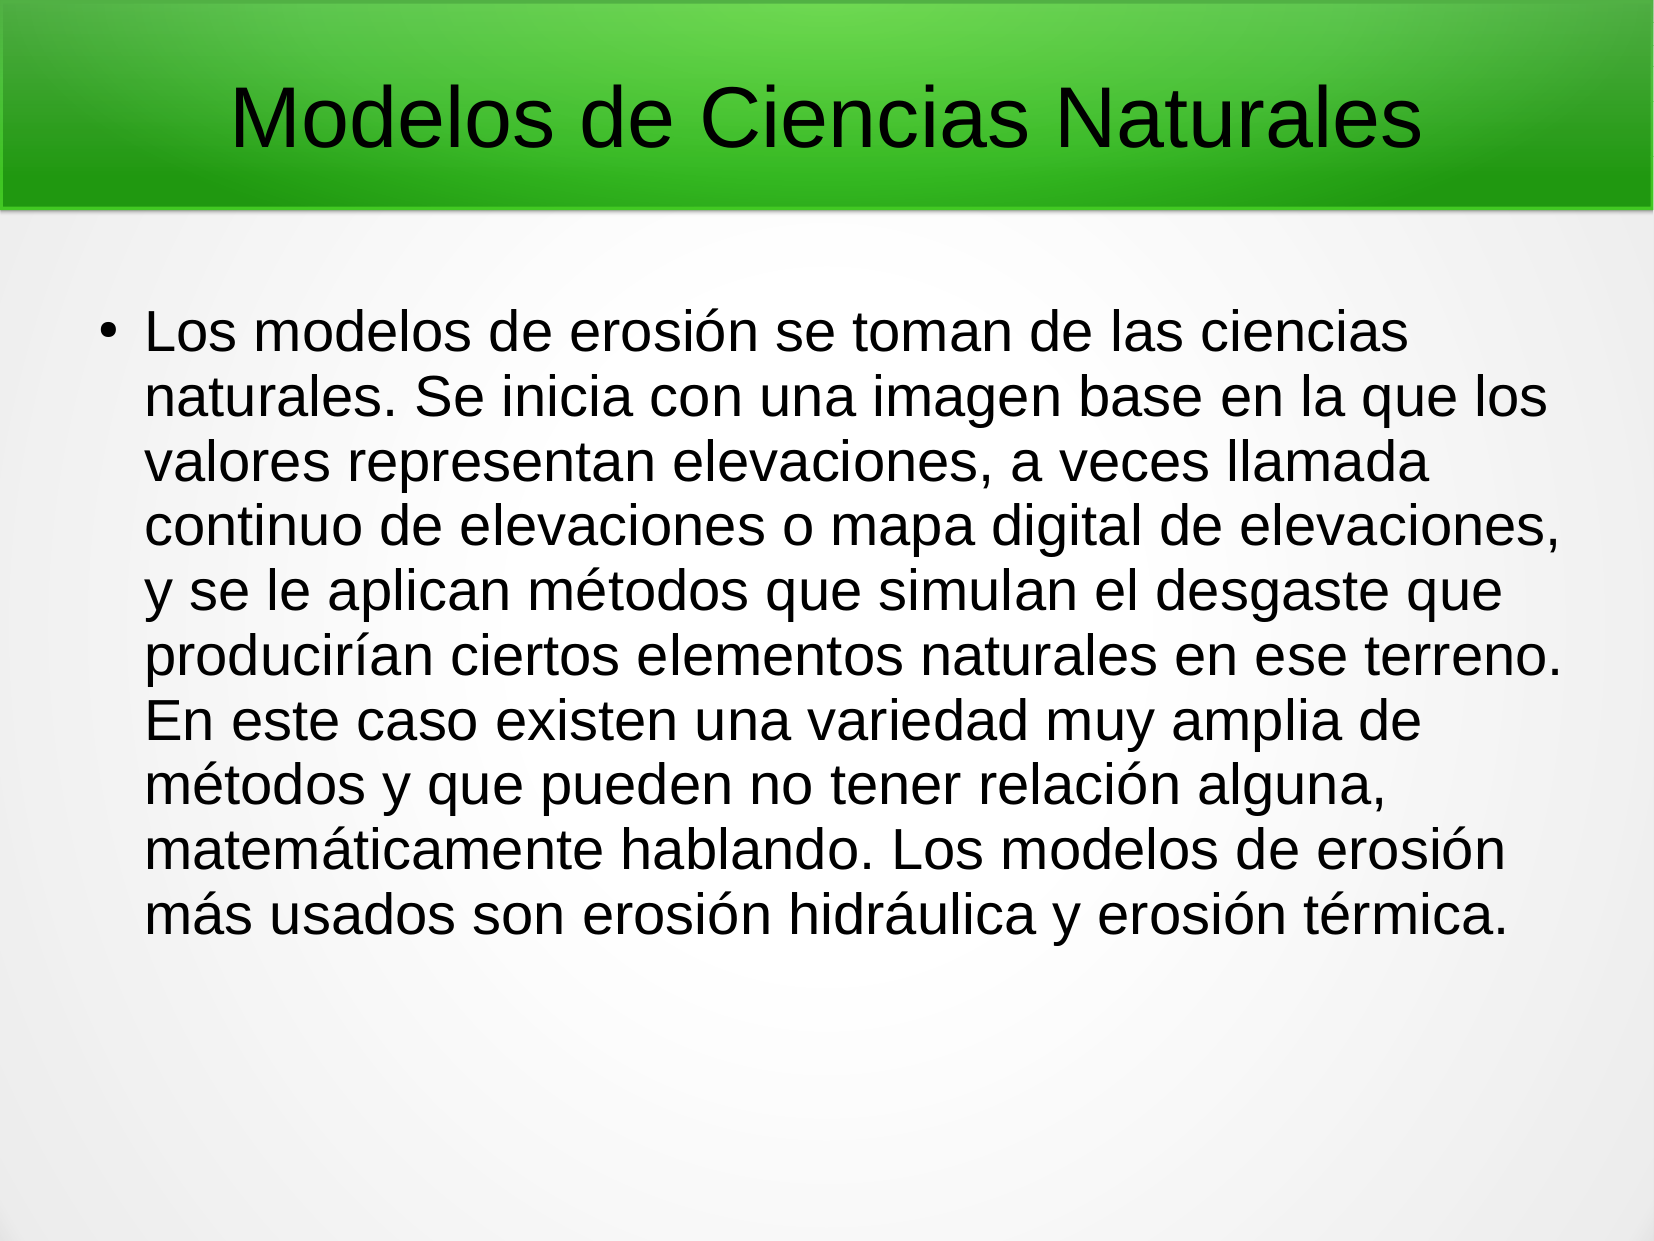

# Modelos de Ciencias Naturales
Los modelos de erosión se toman de las ciencias naturales. Se inicia con una imagen base en la que los valores representan elevaciones, a veces llamada continuo de elevaciones o mapa digital de elevaciones, y se le aplican métodos que simulan el desgaste que producirían ciertos elementos naturales en ese terreno. En este caso existen una variedad muy amplia de métodos y que pueden no tener relación alguna, matemáticamente hablando. Los modelos de erosión más usados son erosión hidráulica y erosión térmica.